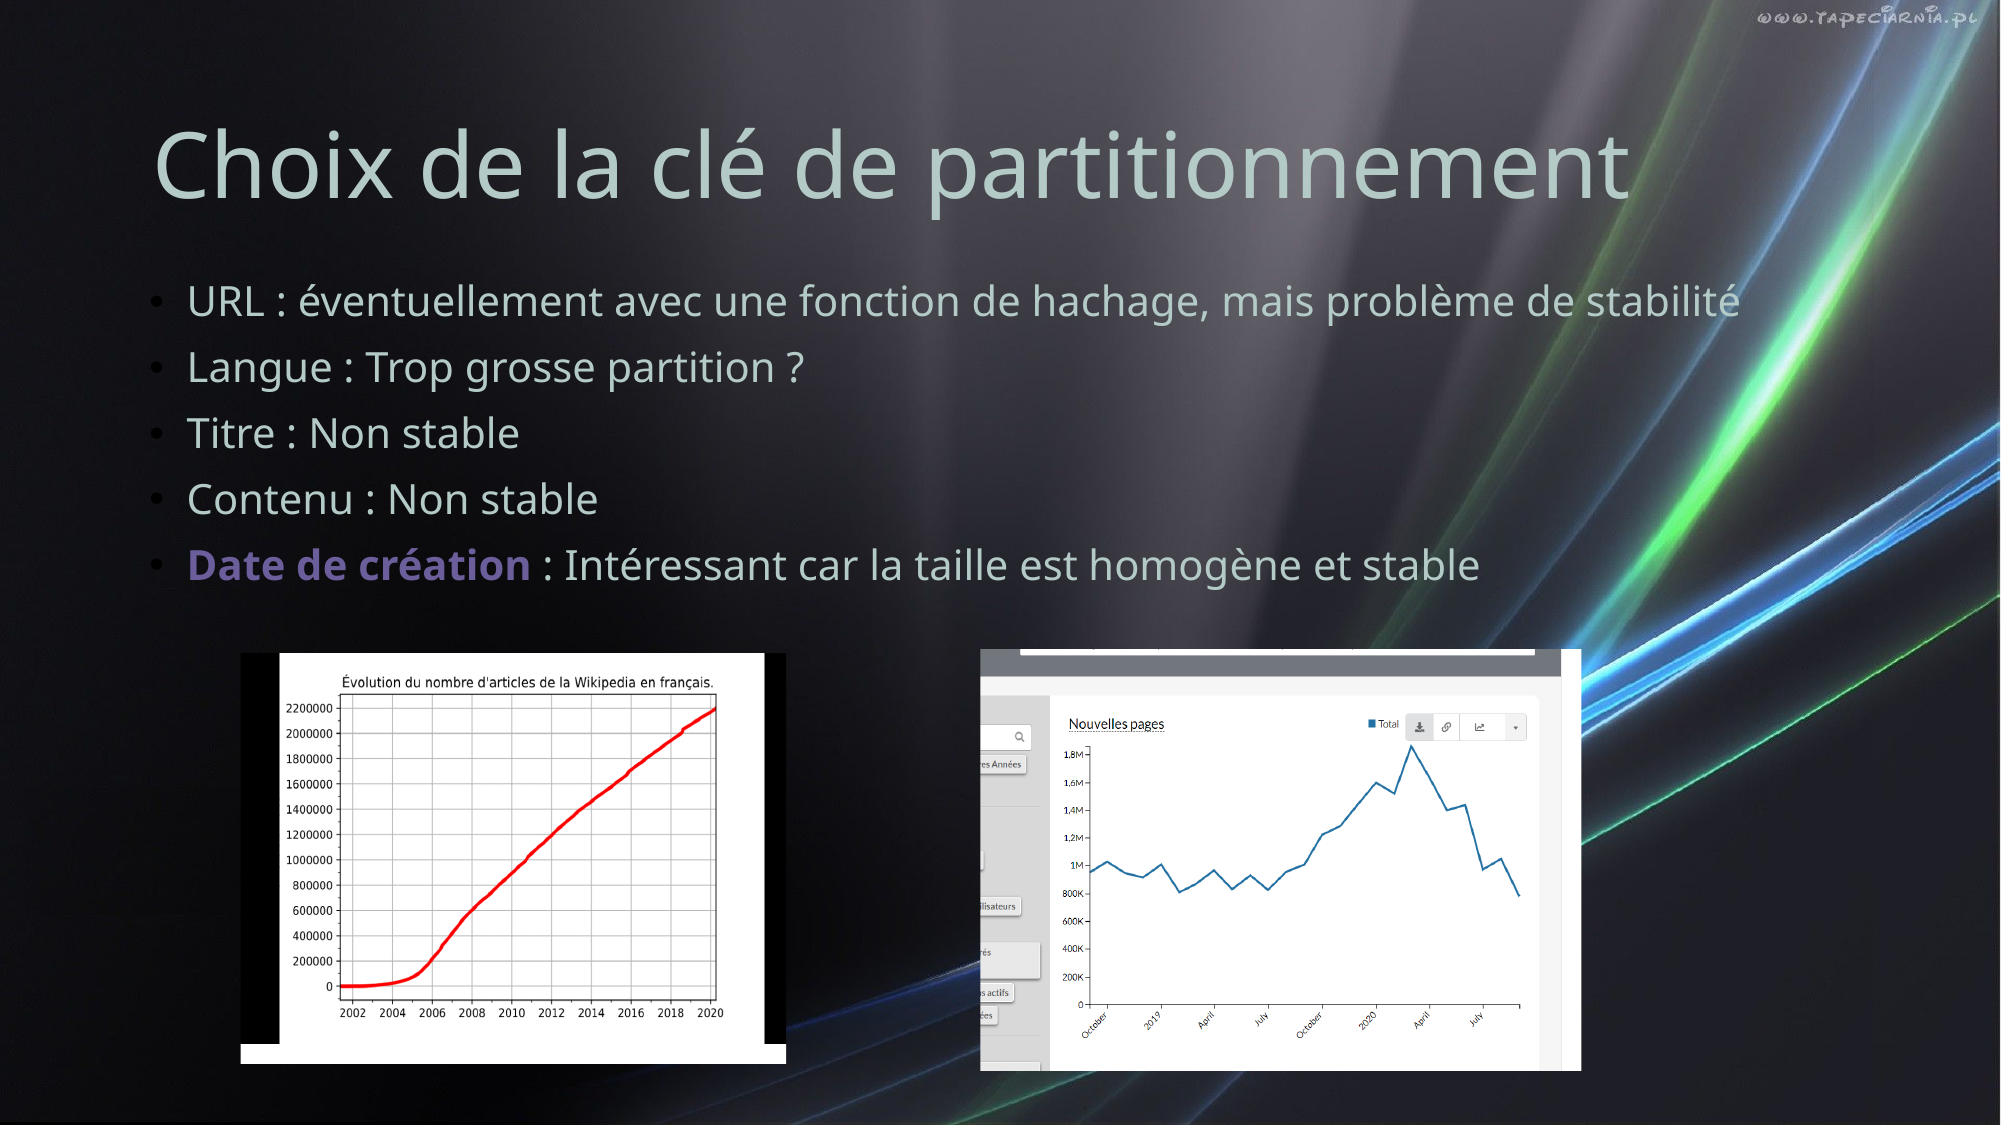

# Choix de la clé de partitionnement
URL : éventuellement avec une fonction de hachage, mais problème de stabilité
Langue : Trop grosse partition ?
Titre : Non stable
Contenu : Non stable
Date de création : Intéressant car la taille est homogène et stable